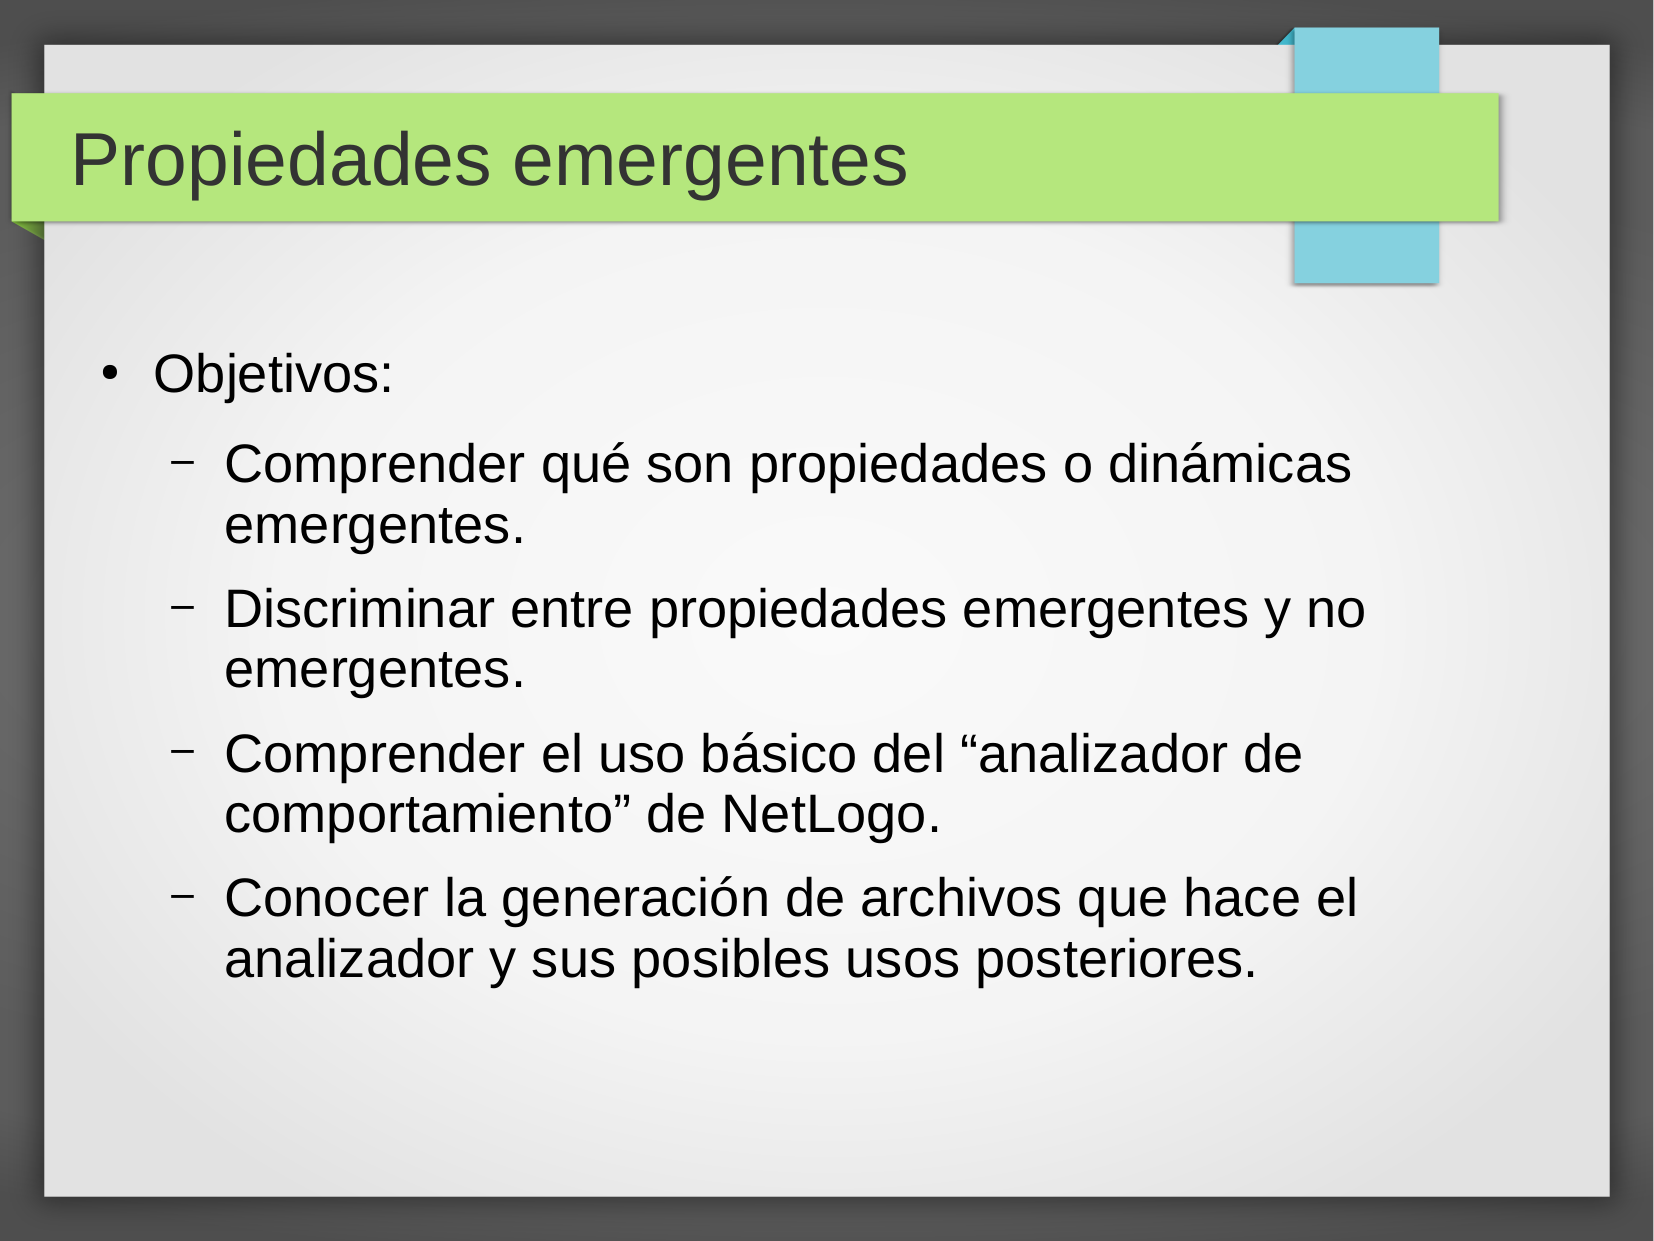

# Propiedades emergentes
Objetivos:
Comprender qué son propiedades o dinámicas emergentes.
Discriminar entre propiedades emergentes y no emergentes.
Comprender el uso básico del “analizador de comportamiento” de NetLogo.
Conocer la generación de archivos que hace el analizador y sus posibles usos posteriores.